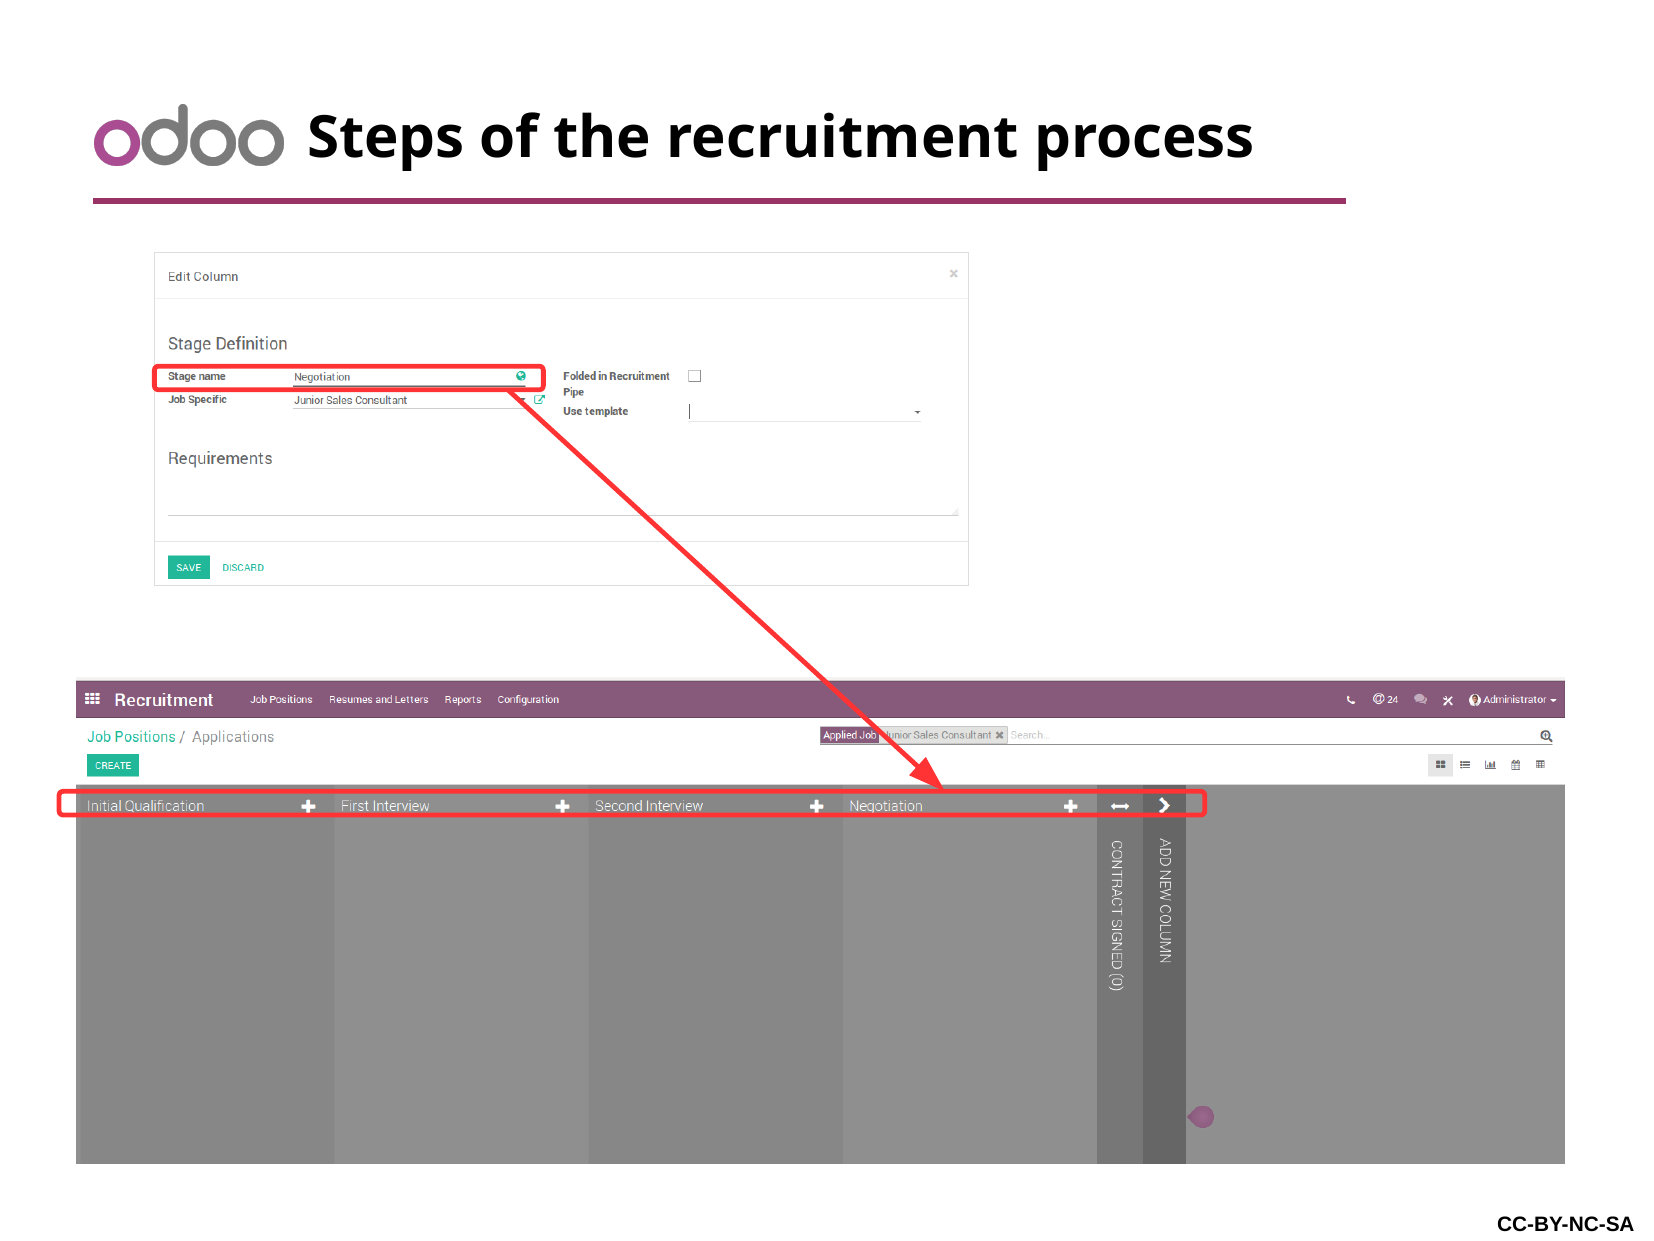

# Steps of the recruitment process
CC-BY-NC-SA